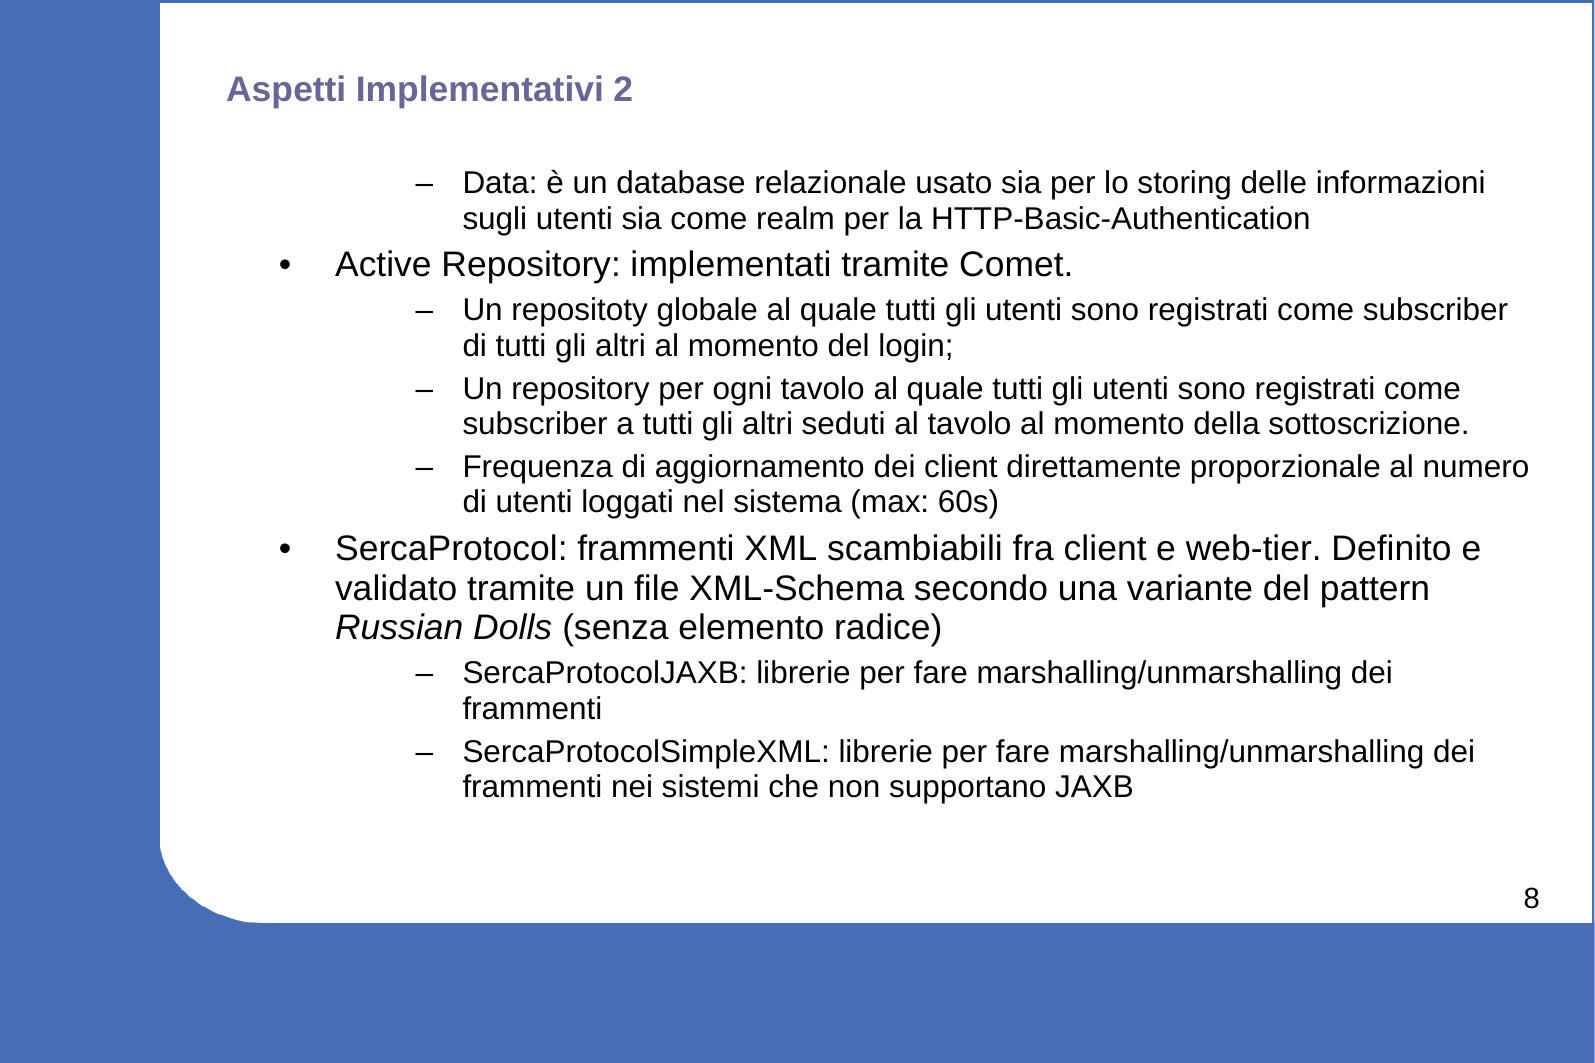

# Aspetti Implementativi 2
Data: è un database relazionale usato sia per lo storing delle informazioni sugli utenti sia come realm per la HTTP-Basic-Authentication
Active Repository: implementati tramite Comet.
Un repositoty globale al quale tutti gli utenti sono registrati come subscriber di tutti gli altri al momento del login;
Un repository per ogni tavolo al quale tutti gli utenti sono registrati come subscriber a tutti gli altri seduti al tavolo al momento della sottoscrizione.
Frequenza di aggiornamento dei client direttamente proporzionale al numero di utenti loggati nel sistema (max: 60s)
SercaProtocol: frammenti XML scambiabili fra client e web-tier. Definito e validato tramite un file XML-Schema secondo una variante del pattern Russian Dolls (senza elemento radice)
SercaProtocolJAXB: librerie per fare marshalling/unmarshalling dei frammenti
SercaProtocolSimpleXML: librerie per fare marshalling/unmarshalling dei frammenti nei sistemi che non supportano JAXB
8
 Di